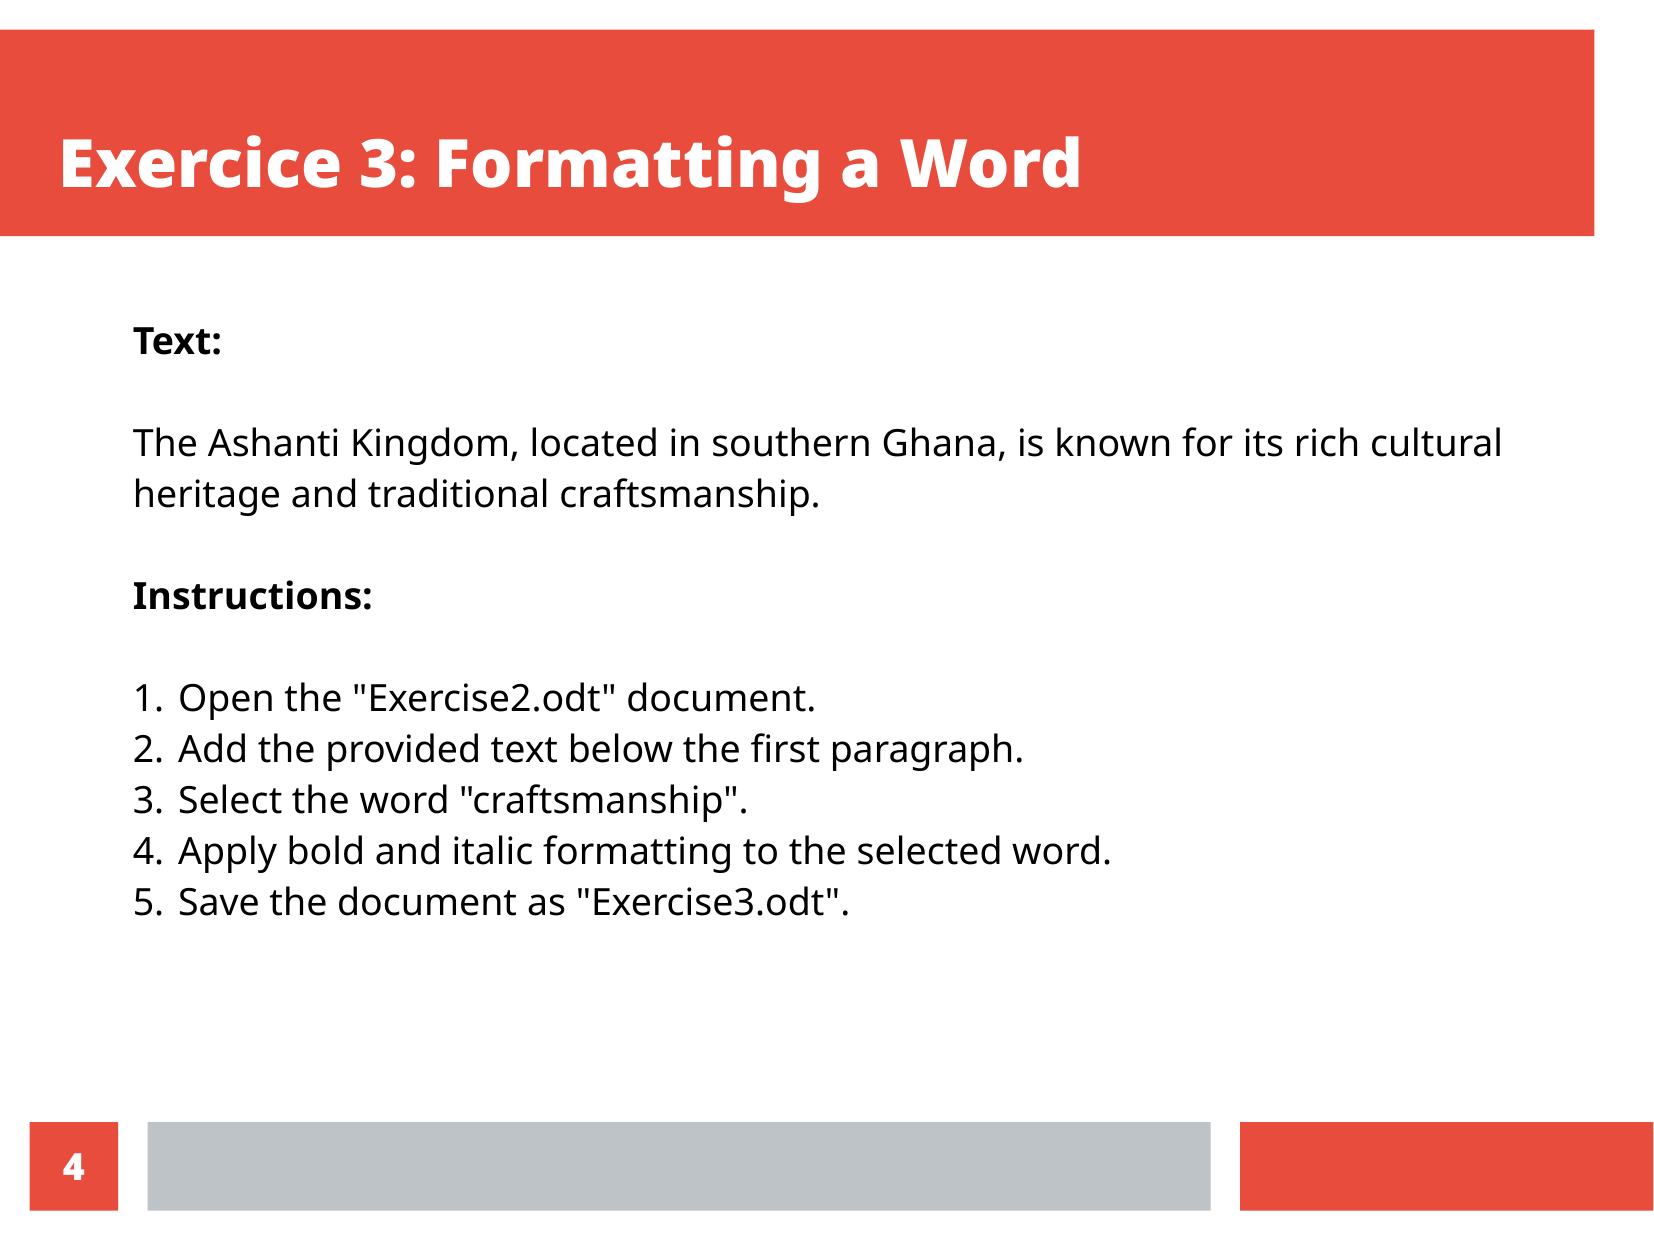

# Exercice 3: Formatting a Word
Text:
The Ashanti Kingdom, located in southern Ghana, is known for its rich cultural heritage and traditional craftsmanship.
Instructions:
 Open the "Exercise2.odt" document.
 Add the provided text below the first paragraph.
 Select the word "craftsmanship".
 Apply bold and italic formatting to the selected word.
 Save the document as "Exercise3.odt".
4